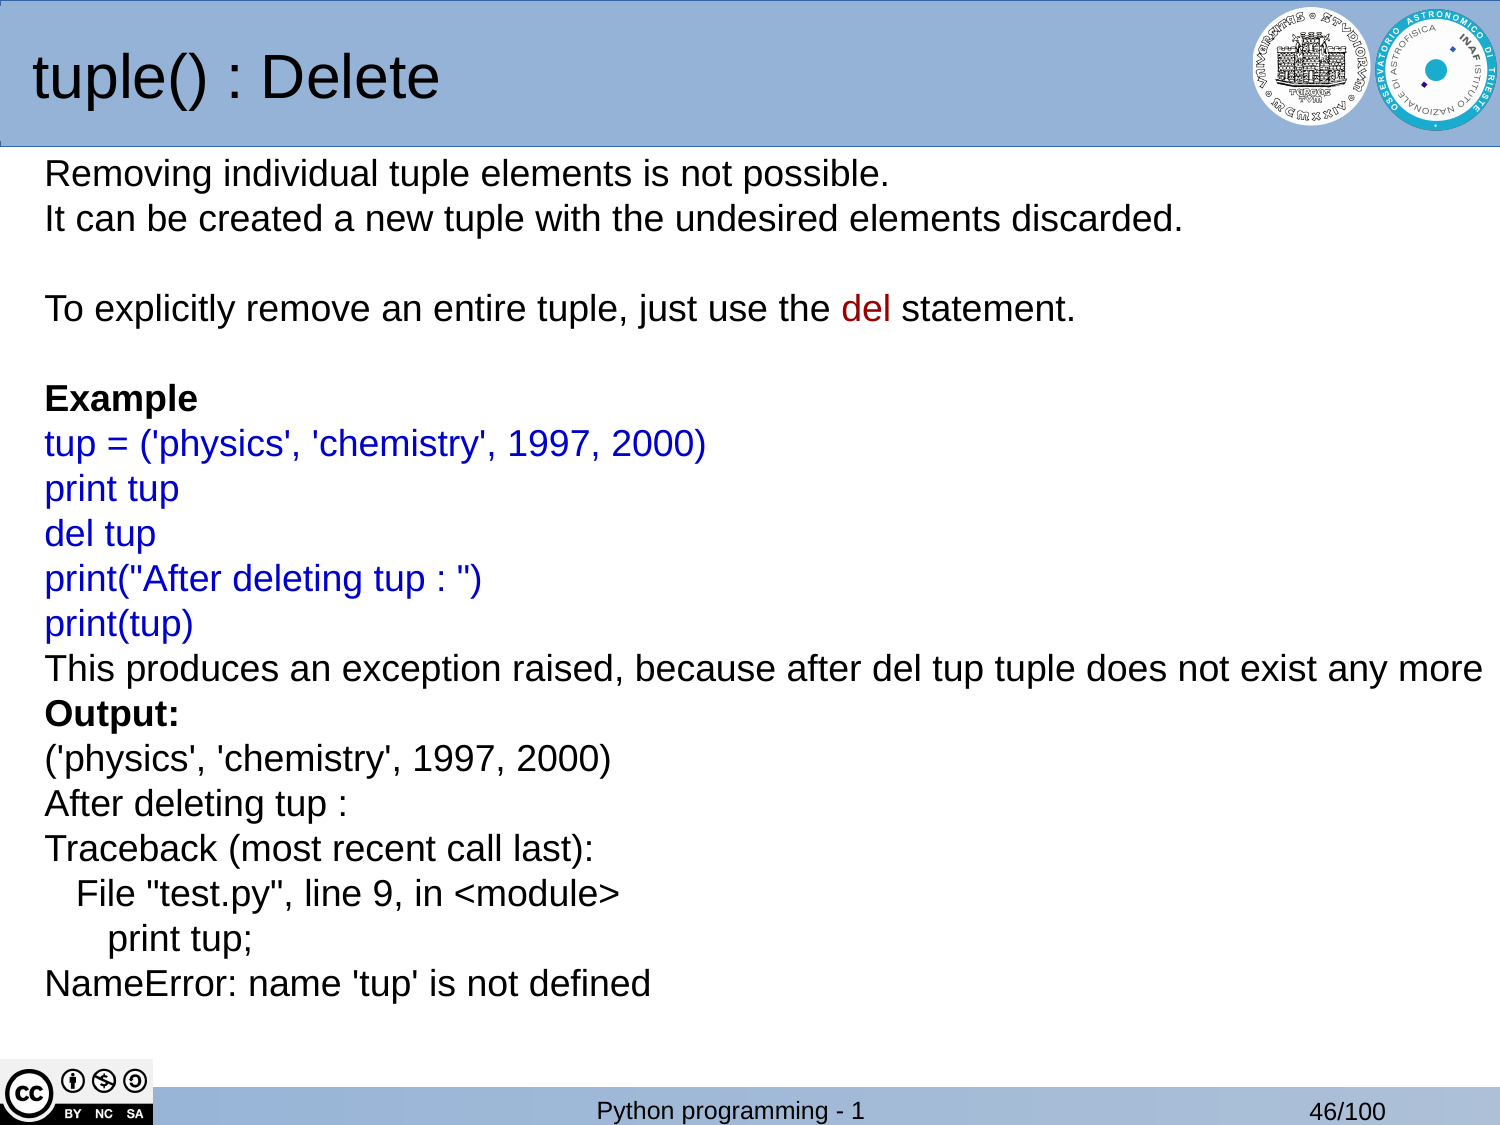

tuple() : Delete
# Removing individual tuple elements is not possible.
It can be created a new tuple with the undesired elements discarded.
To explicitly remove an entire tuple, just use the del statement.
Example
tup = ('physics', 'chemistry', 1997, 2000)
print tup
del tup
print("After deleting tup : ")
print(tup)
This produces an exception raised, because after del tup tuple does not exist any more
Output:
('physics', 'chemistry', 1997, 2000)
After deleting tup :
Traceback (most recent call last):
 File "test.py", line 9, in <module>
 print tup;
NameError: name 'tup' is not defined